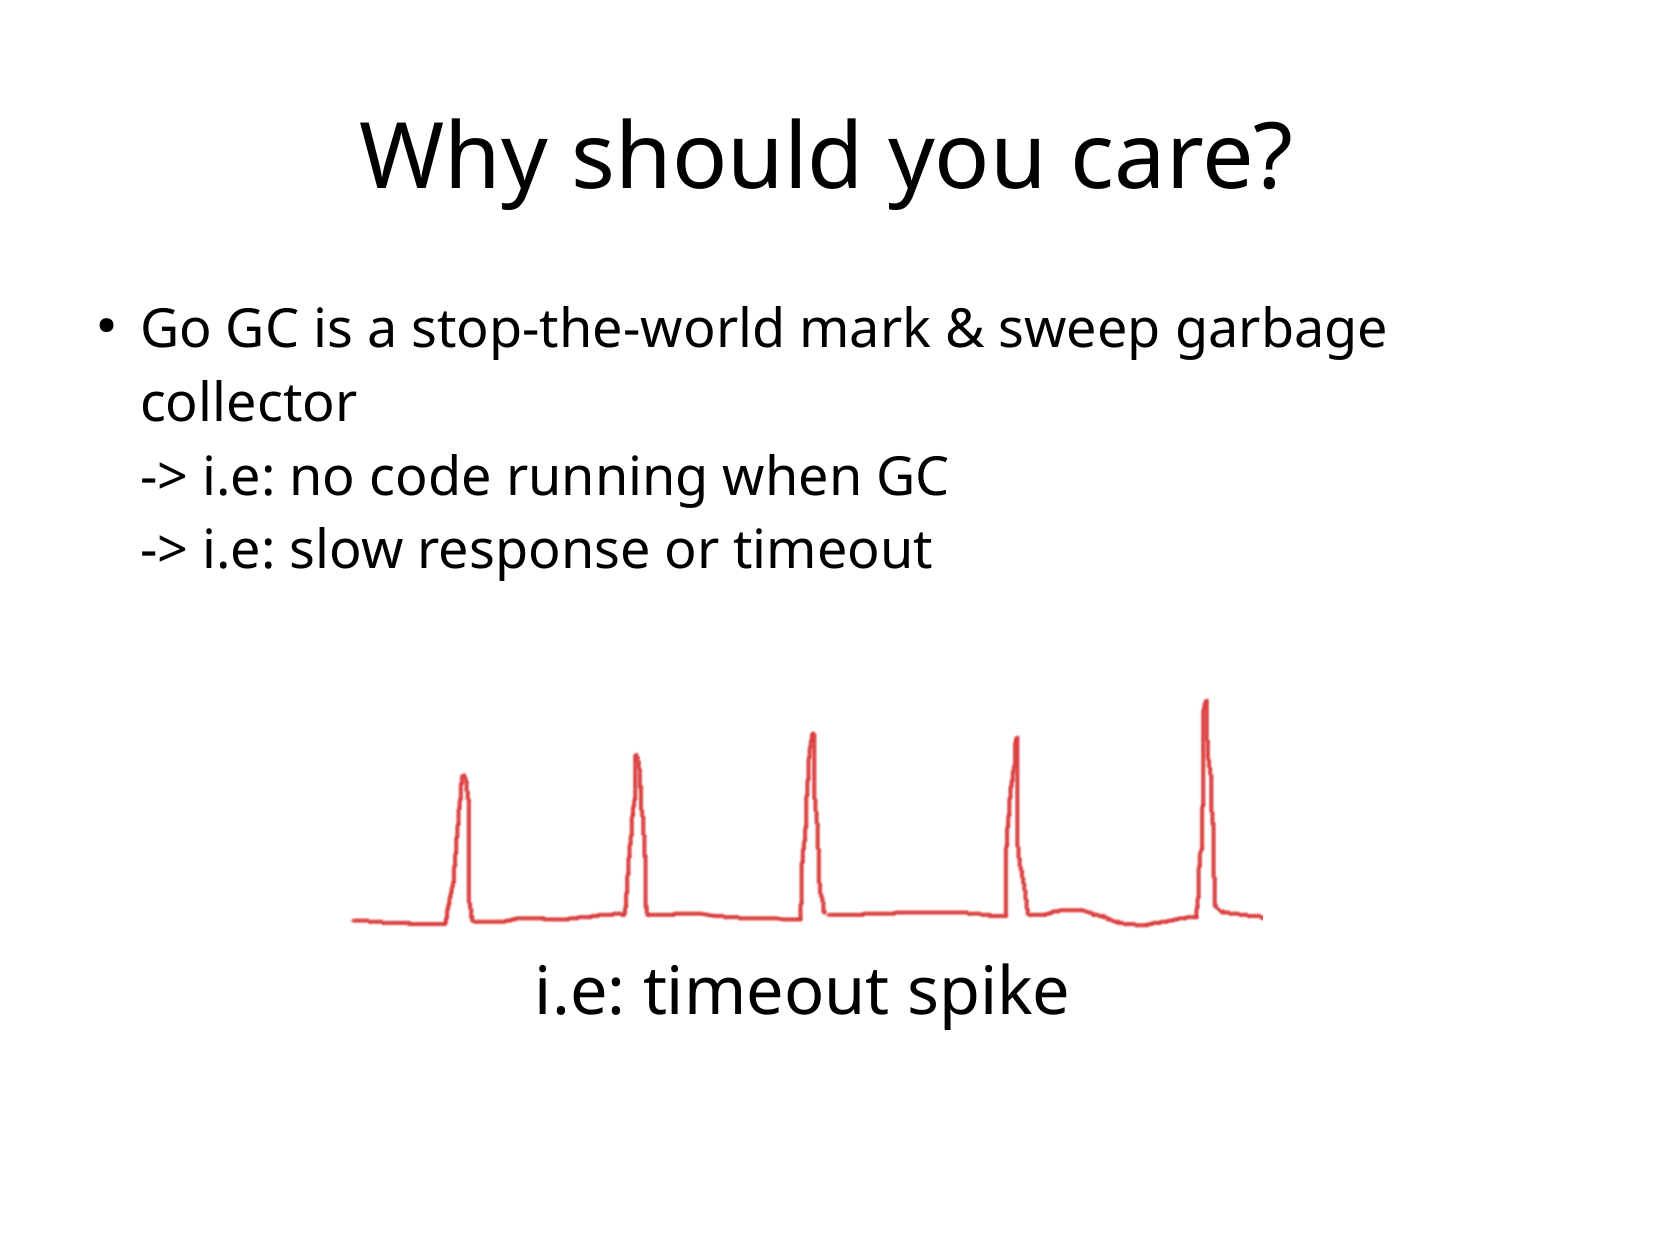

# Why should you care?
Go GC is a stop-the-world mark & sweep garbage collector
-> i.e: no code running when GC
-> i.e: slow response or timeout
i.e: timeout spike